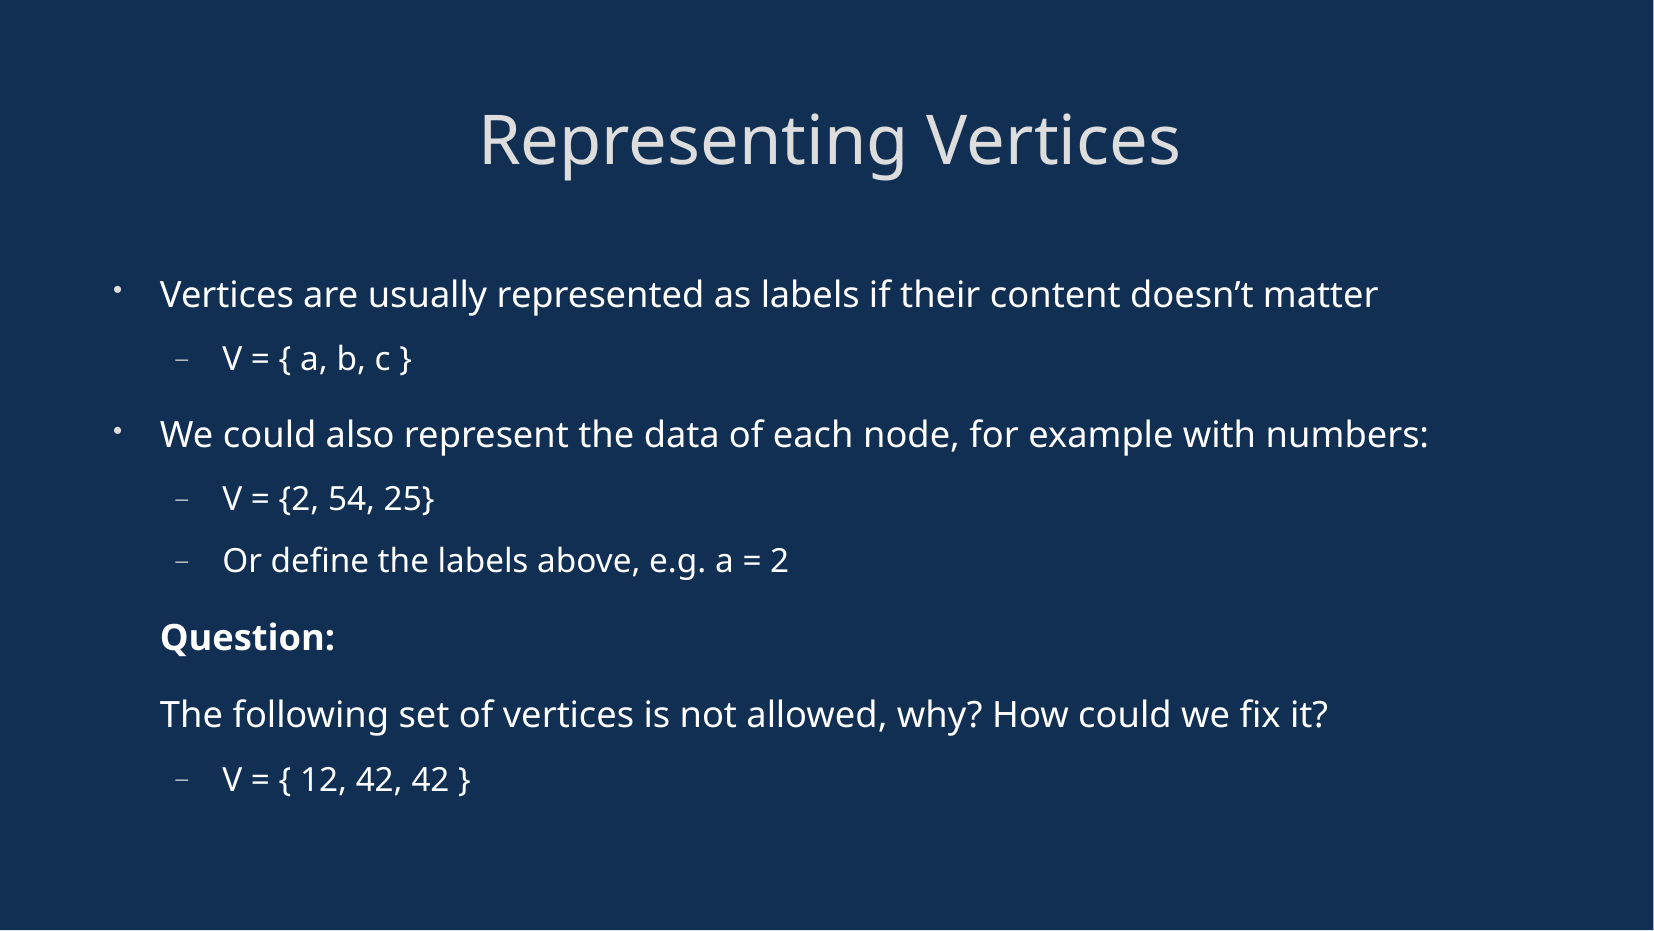

# Representing Vertices
Vertices are usually represented as labels if their content doesn’t matter
V = { a, b, c }
We could also represent the data of each node, for example with numbers:
V = {2, 54, 25}
Or define the labels above, e.g. a = 2
Question:
The following set of vertices is not allowed, why? How could we fix it?
V = { 12, 42, 42 }